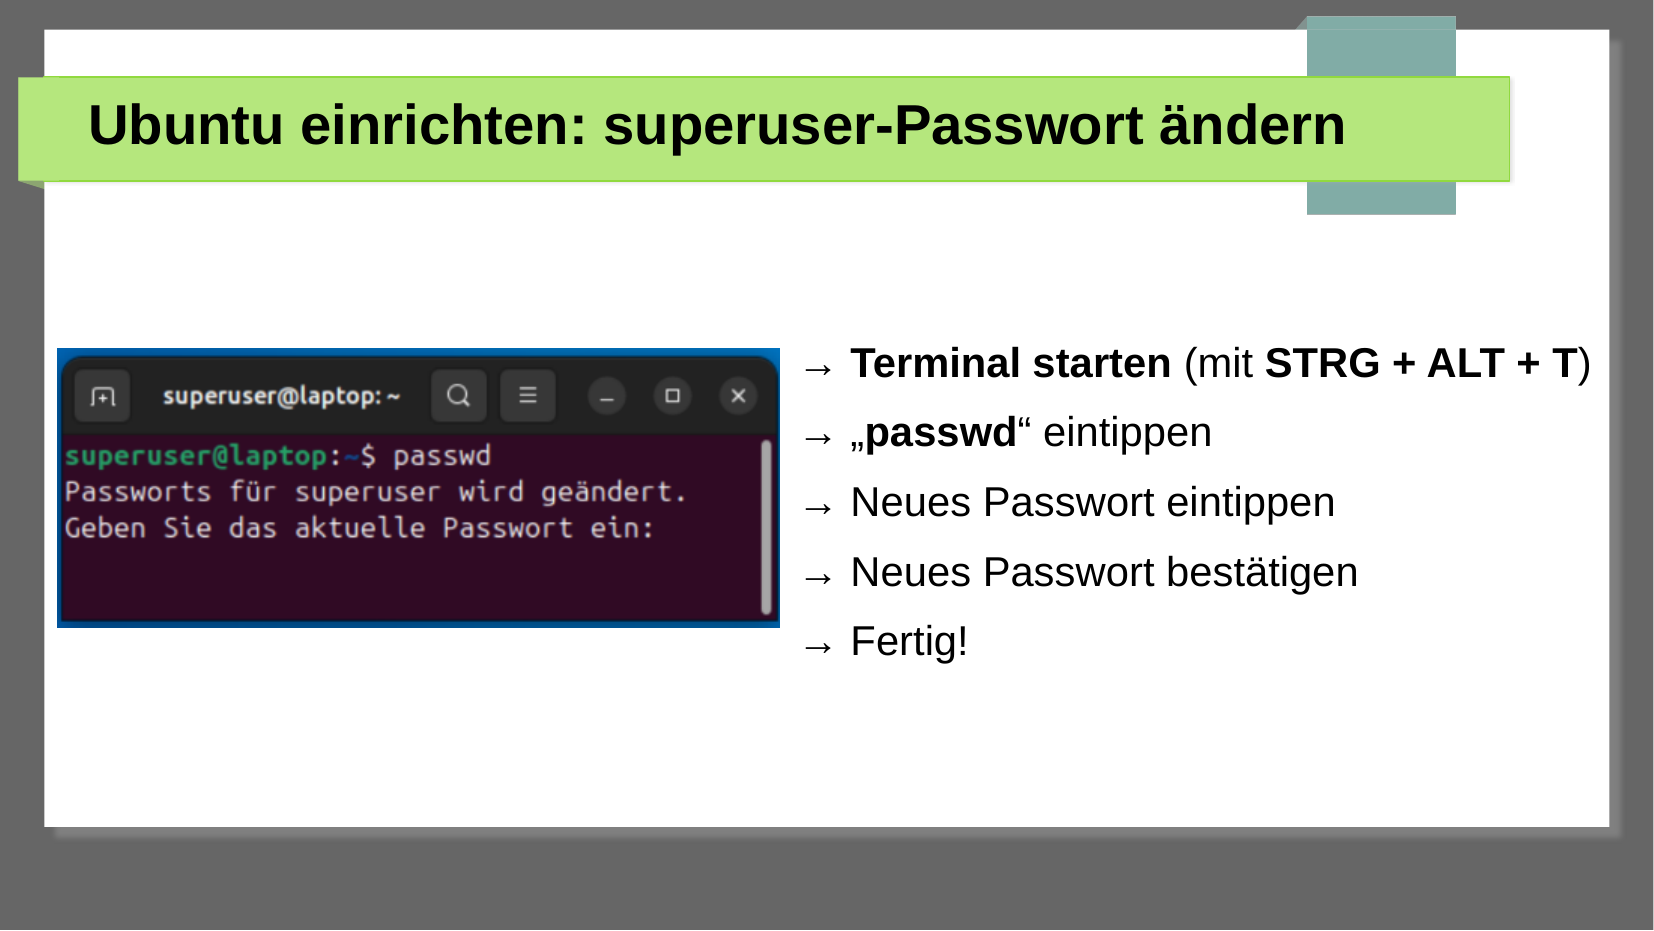

# Ubuntu einrichten: superuser-Passwort ändern
→ Terminal starten (mit STRG + ALT + T)
→ „passwd“ eintippen
→ Neues Passwort eintippen
→ Neues Passwort bestätigen
→ Fertig!